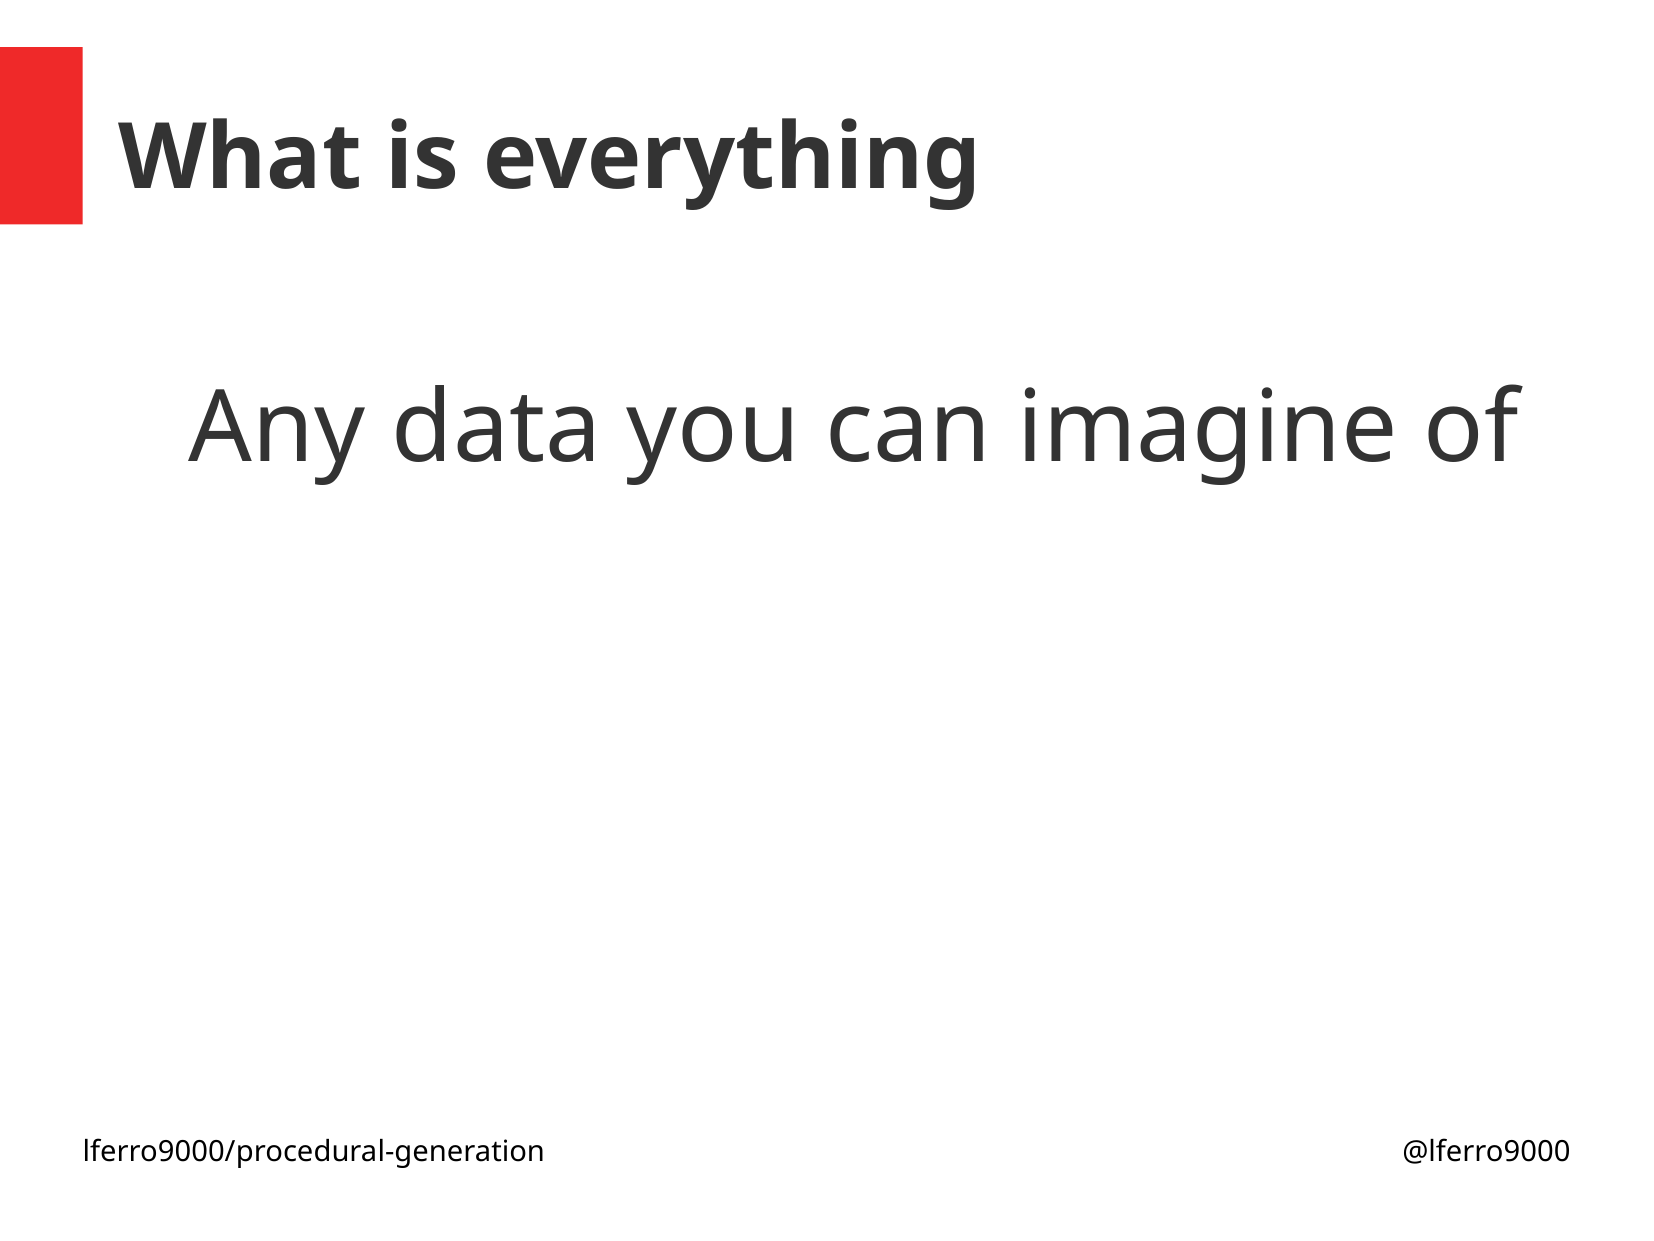

# What is everything
Any data you can imagine of
3